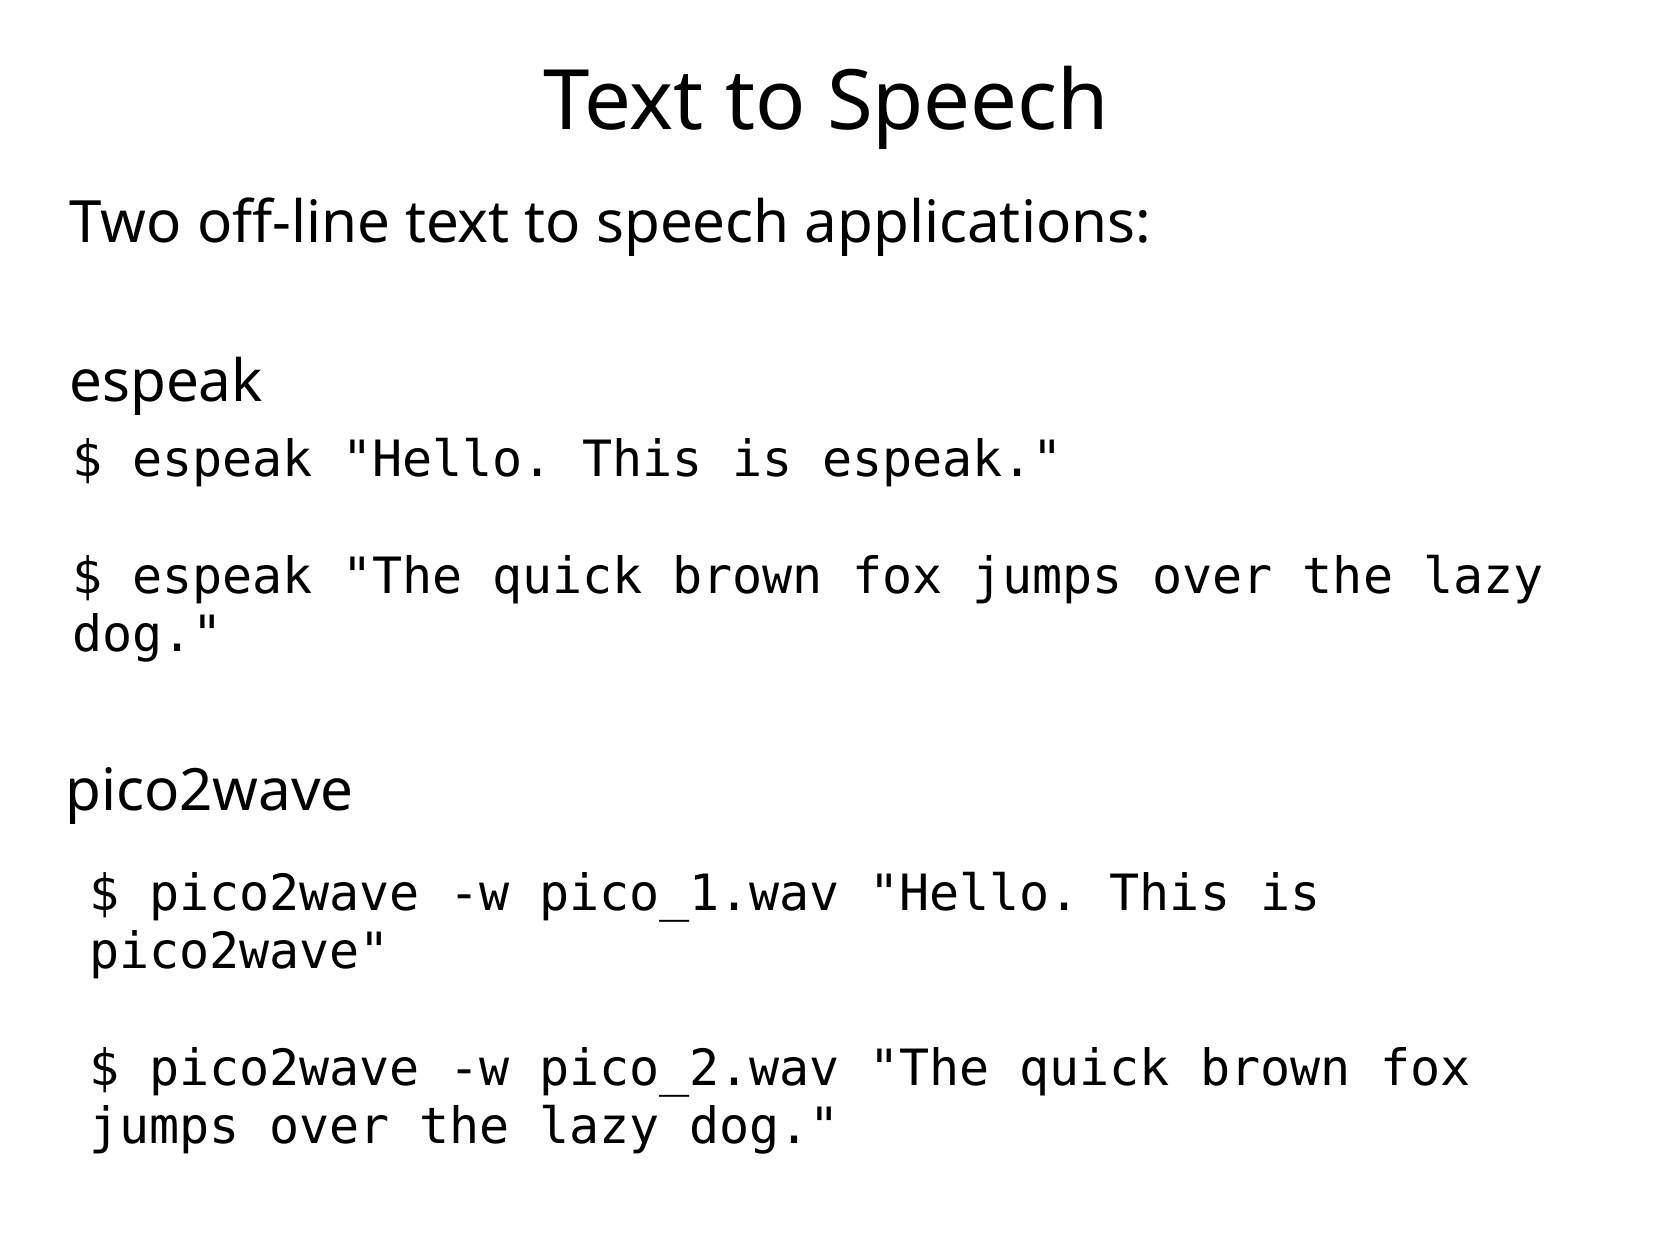

Text to Speech
# Two off-line text to speech applications:
espeak
$ espeak "Hello. This is espeak."
$ espeak "The quick brown fox jumps over the lazy dog."
pico2wave
$ pico2wave -w pico_1.wav "Hello. This is pico2wave"
$ pico2wave -w pico_2.wav "The quick brown fox jumps over the lazy dog."